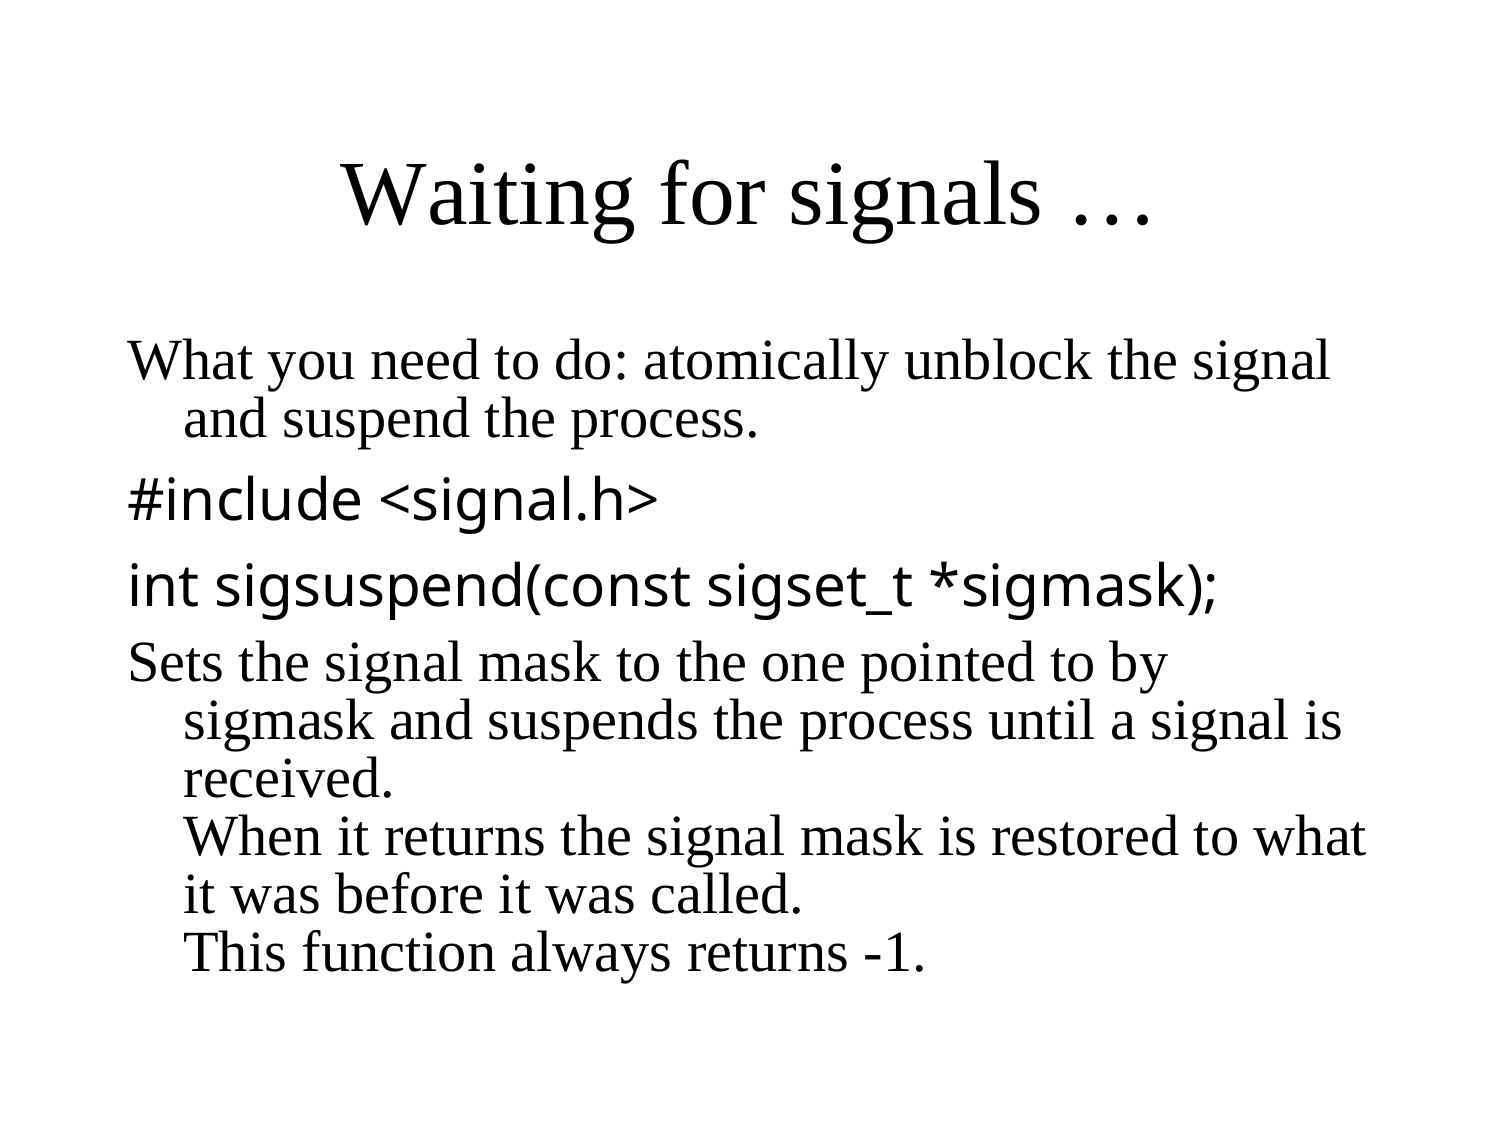

# Waiting for signals …
What you need to do: atomically unblock the signal and suspend the process.
#include <signal.h>
int sigsuspend(const sigset_t *sigmask);
Sets the signal mask to the one pointed to by sigmask and suspends the process until a signal is received.
When it returns the signal mask is restored to what it was before it was called.
This function always returns -1.